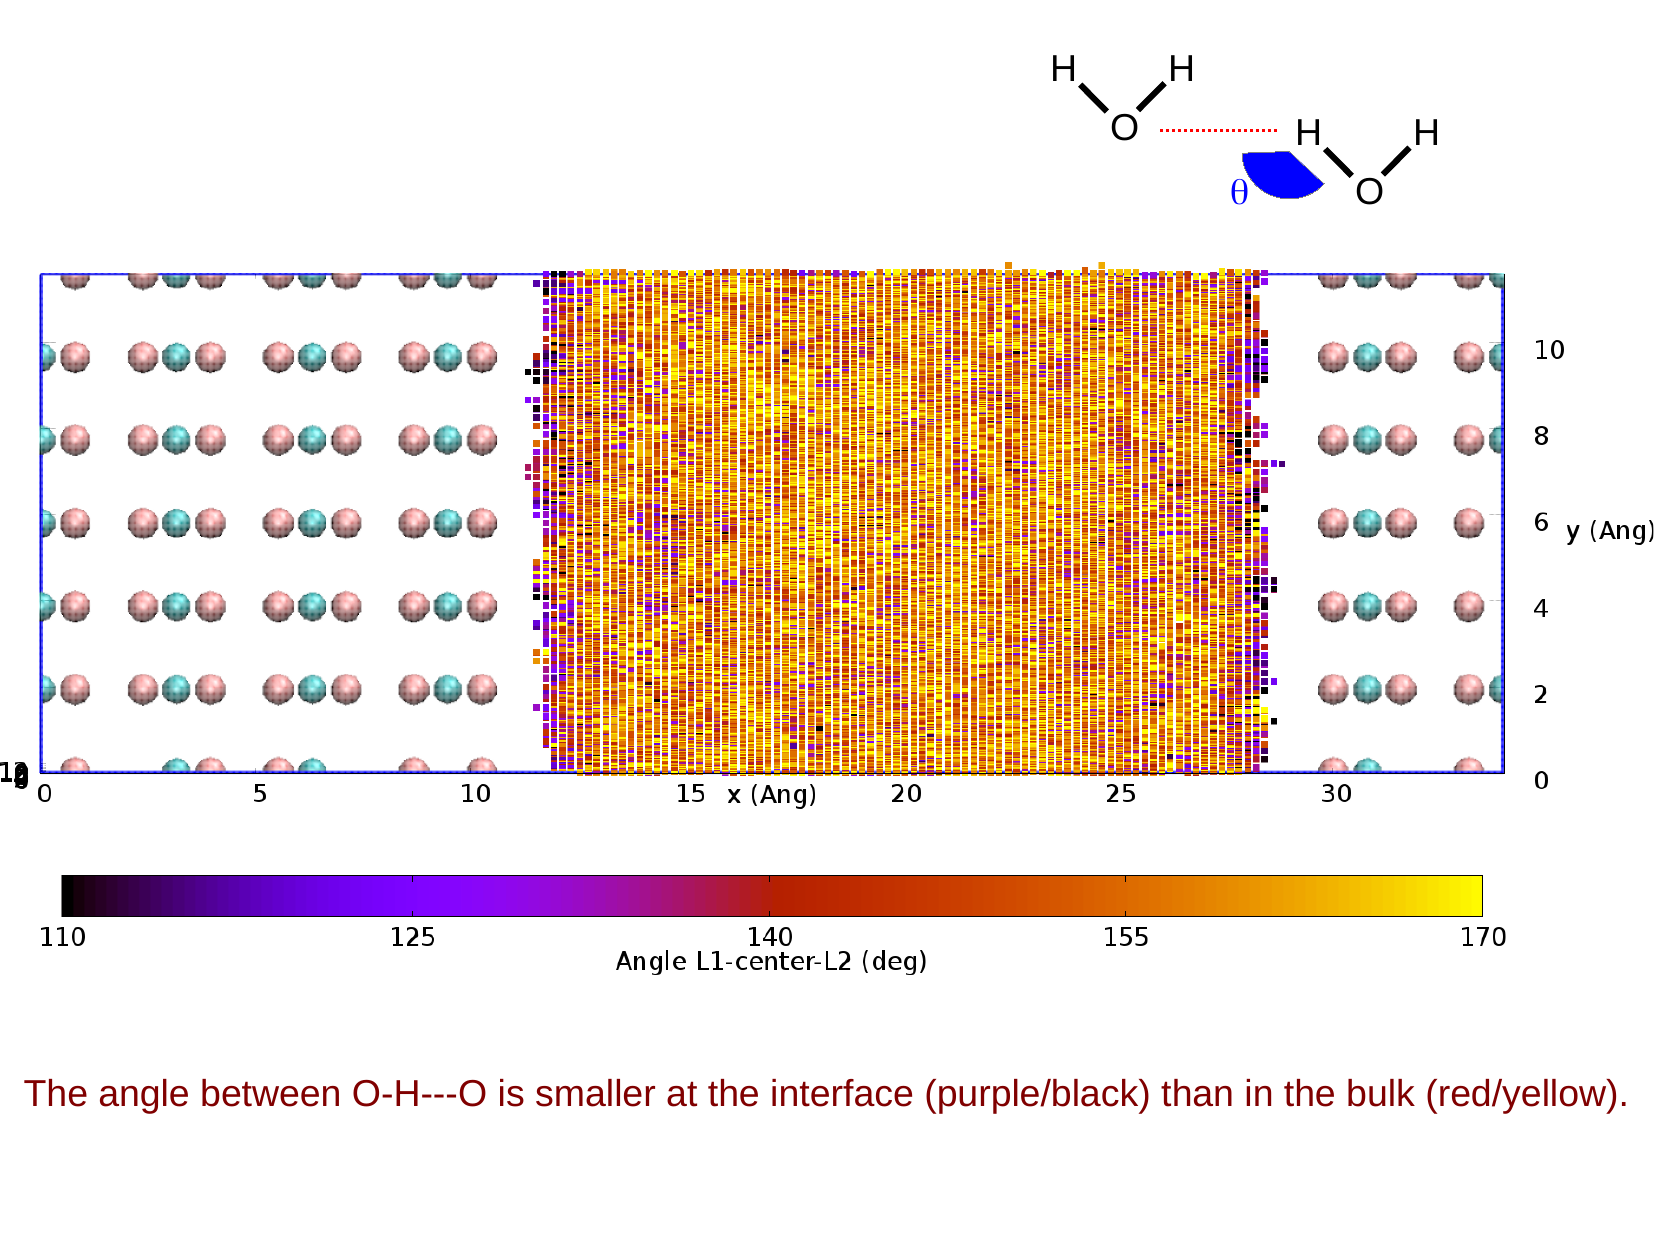

H
H
O
H
H
O
q
The angle between O-H---O is smaller at the interface (purple/black) than in the bulk (red/yellow).